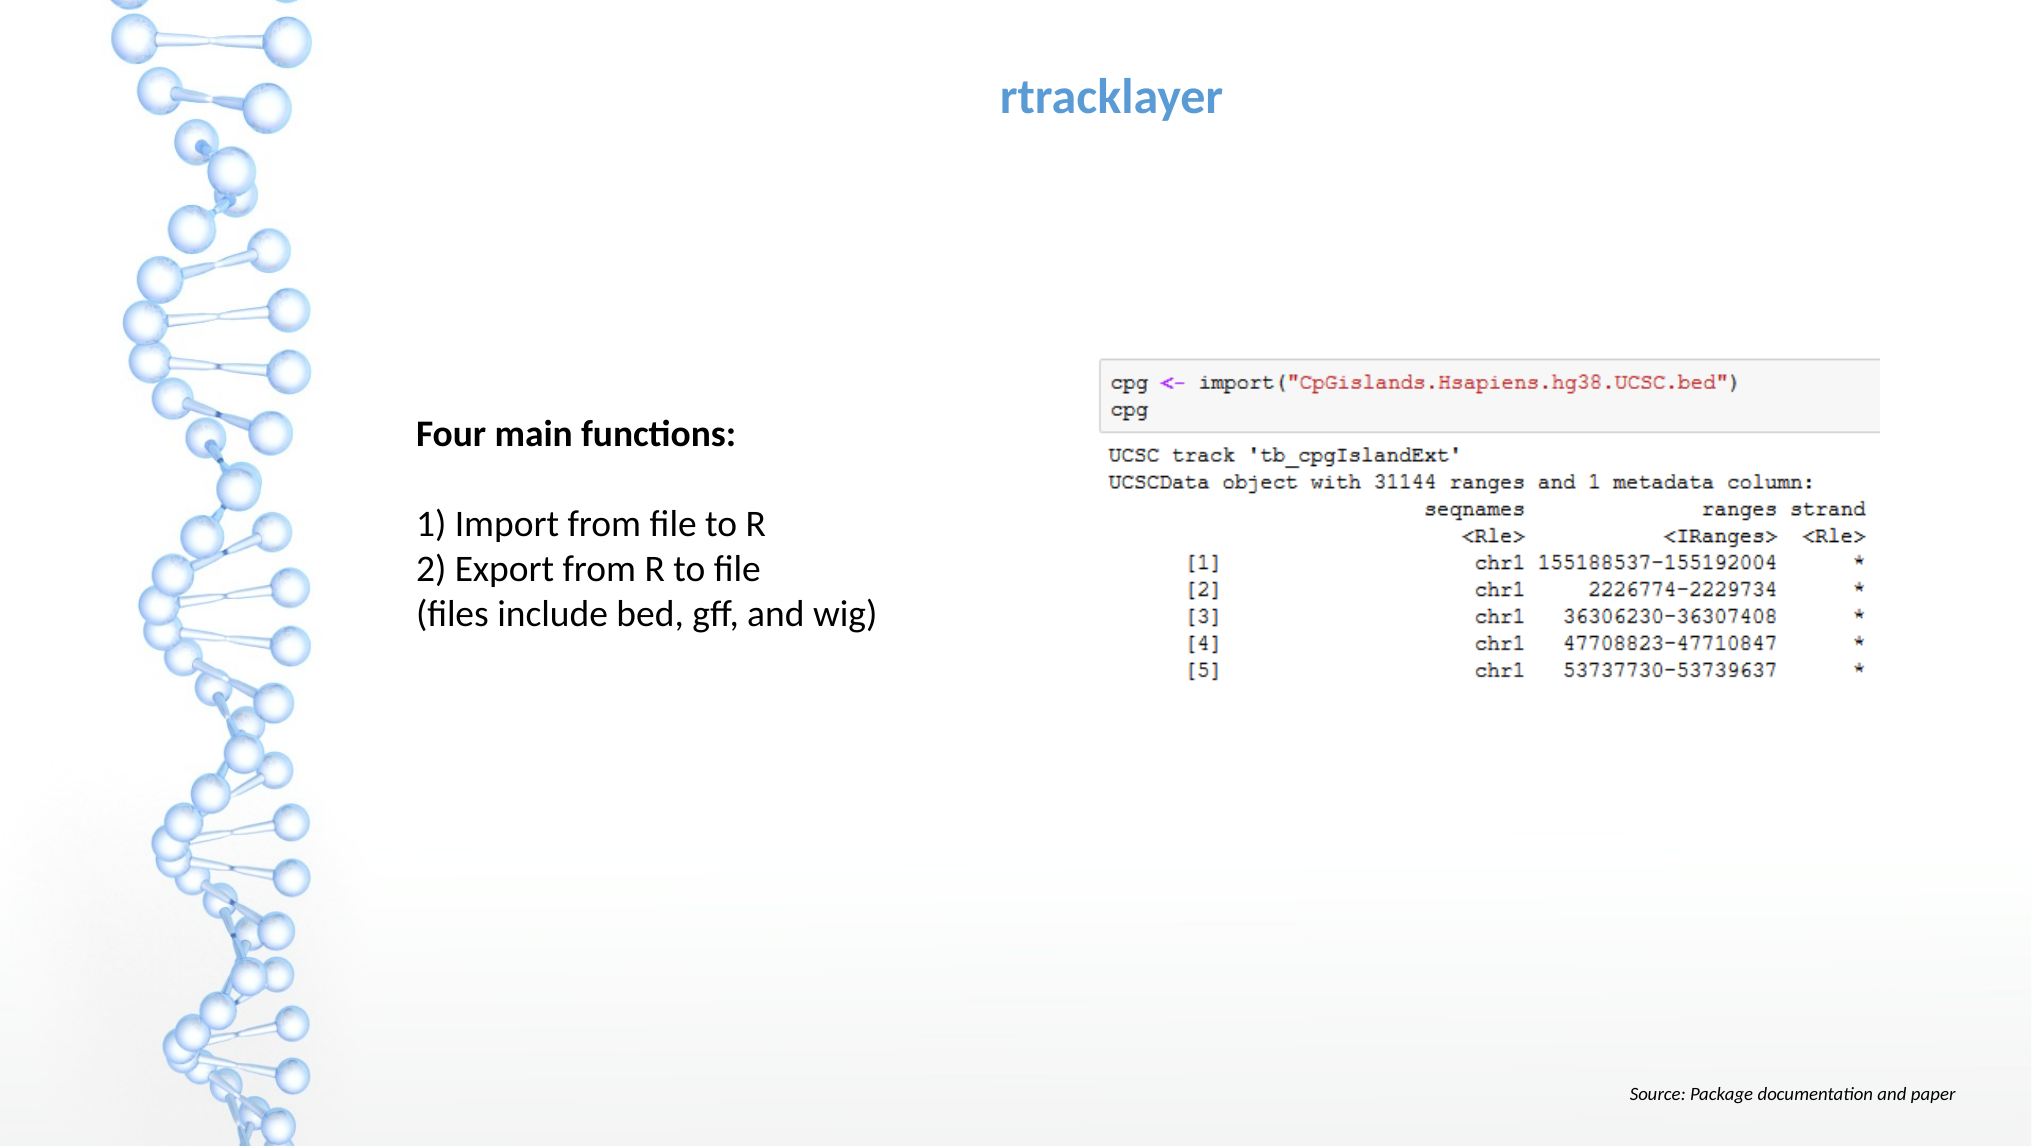

rtracklayer
Four main functions:
1) Import from file to R
2) Export from R to file
(files include bed, gff, and wig)
Source: Package documentation and paper